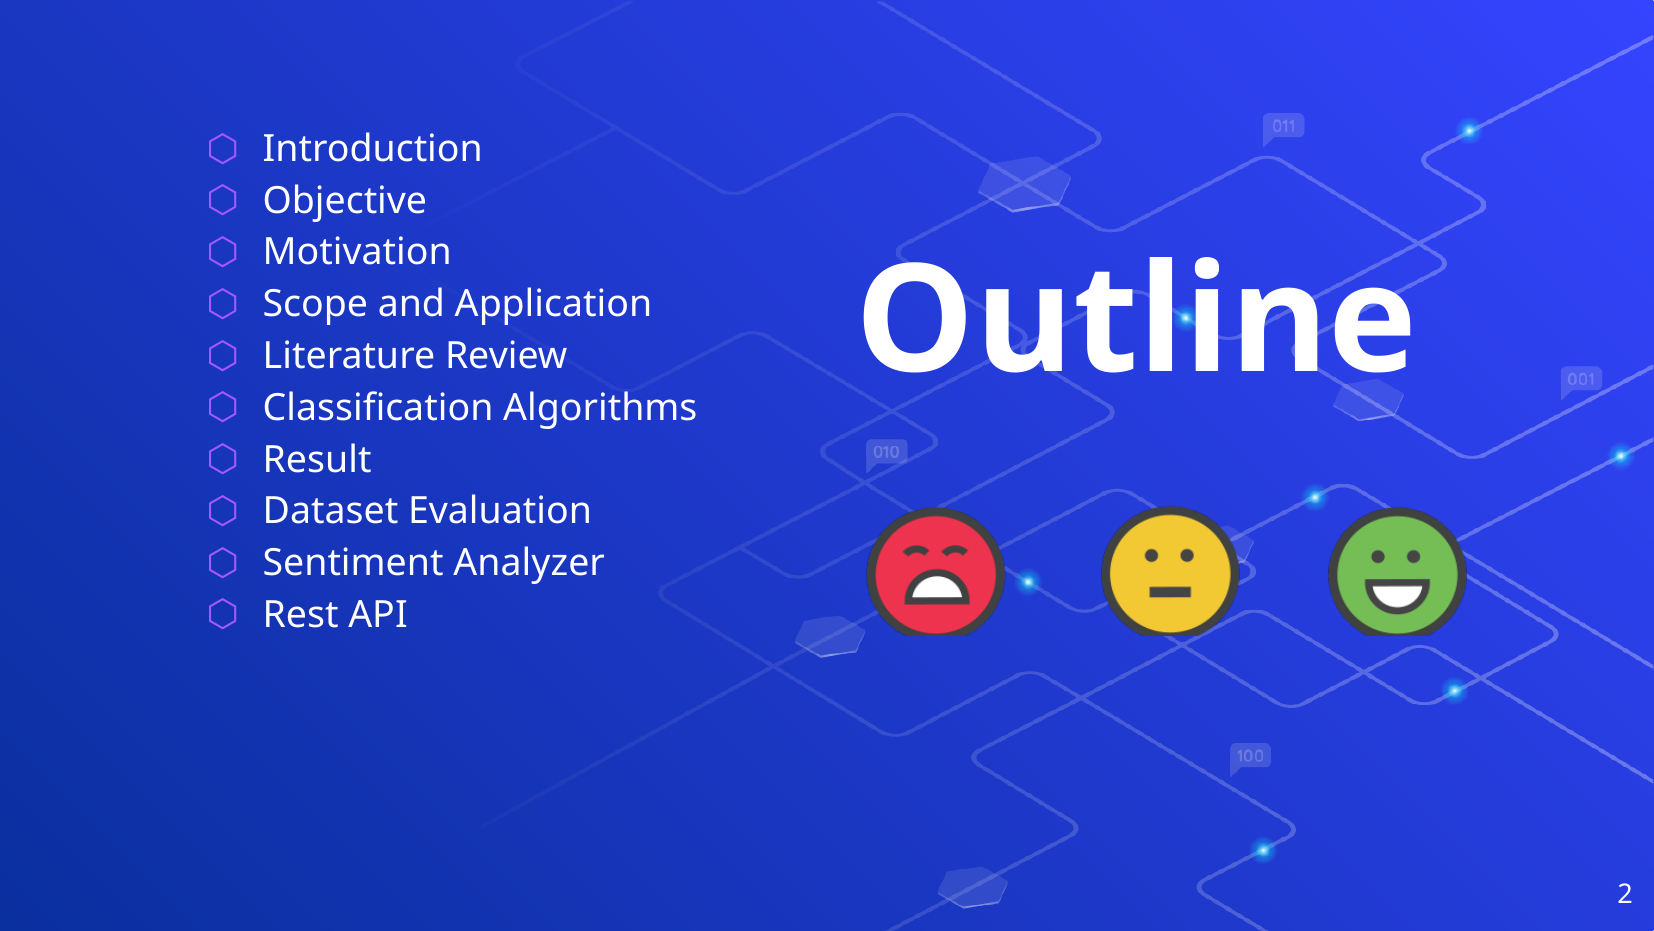

Introduction
Objective
Motivation
Scope and Application
Literature Review
Classification Algorithms
Result
Dataset Evaluation
Sentiment Analyzer
Rest API
# Outline